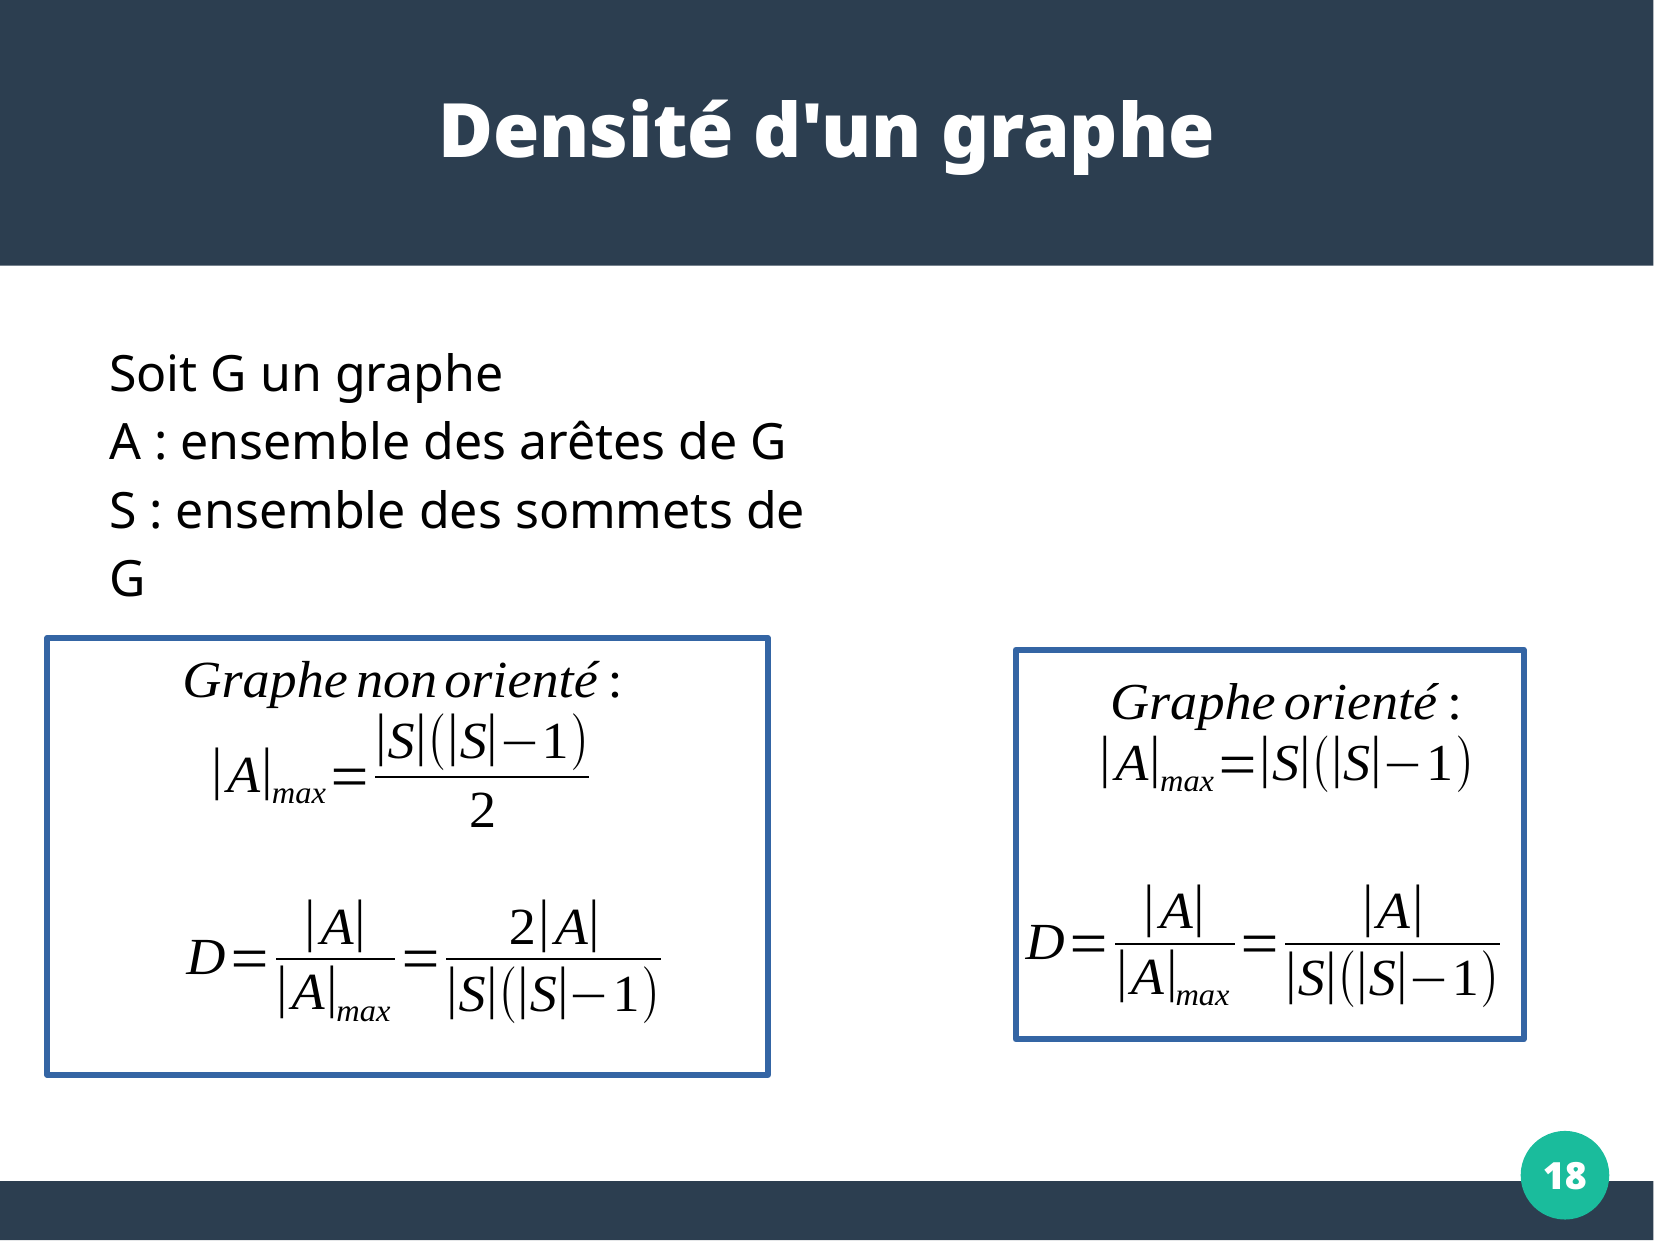

# Densité d'un graphe
Soit G un graphe
A : ensemble des arêtes de G
S : ensemble des sommets de G
18